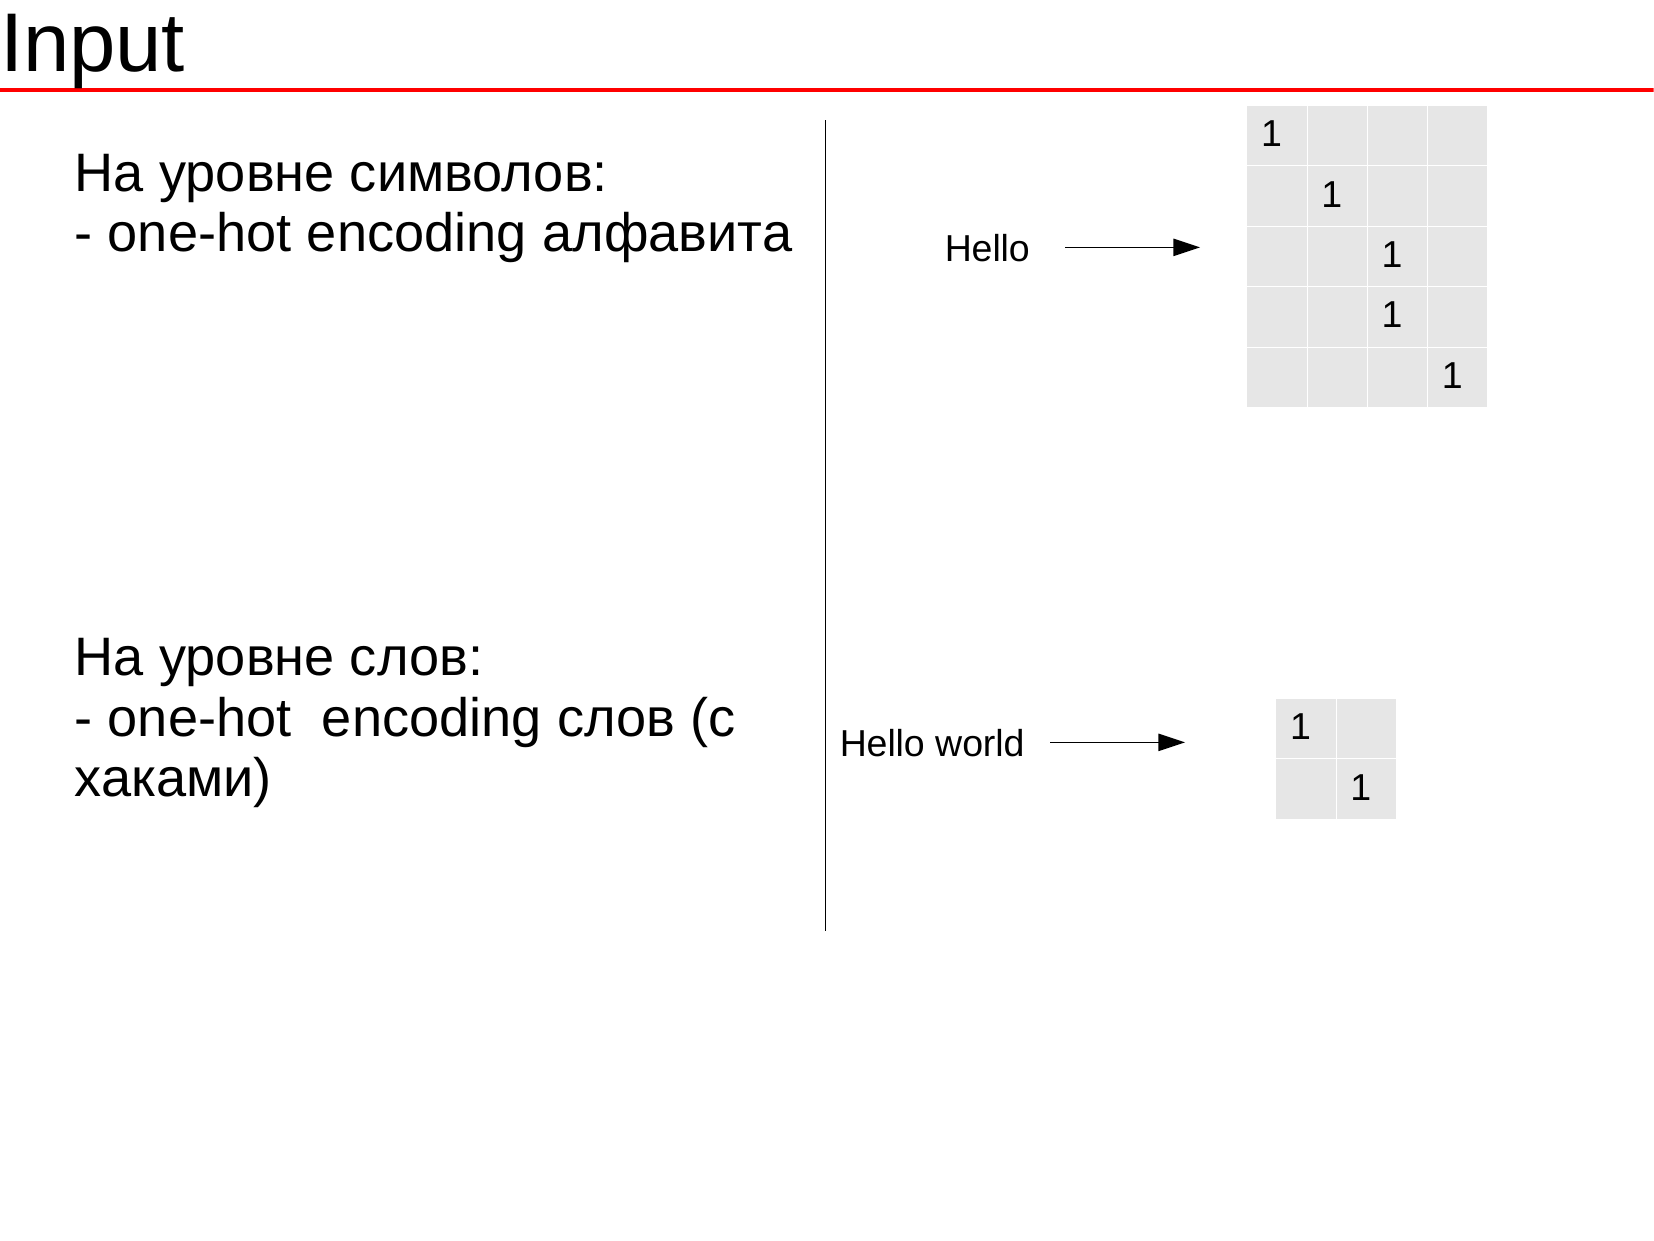

# Input
| 1 | | | |
| --- | --- | --- | --- |
| | 1 | | |
| | | 1 | |
| | | 1 | |
| | | | 1 |
На уровне символов:
- one-hot encoding алфавита
На уровне слов:
- one-hot encoding слов (с хаками)
Hello
| 1 | |
| --- | --- |
| | 1 |
Hello world